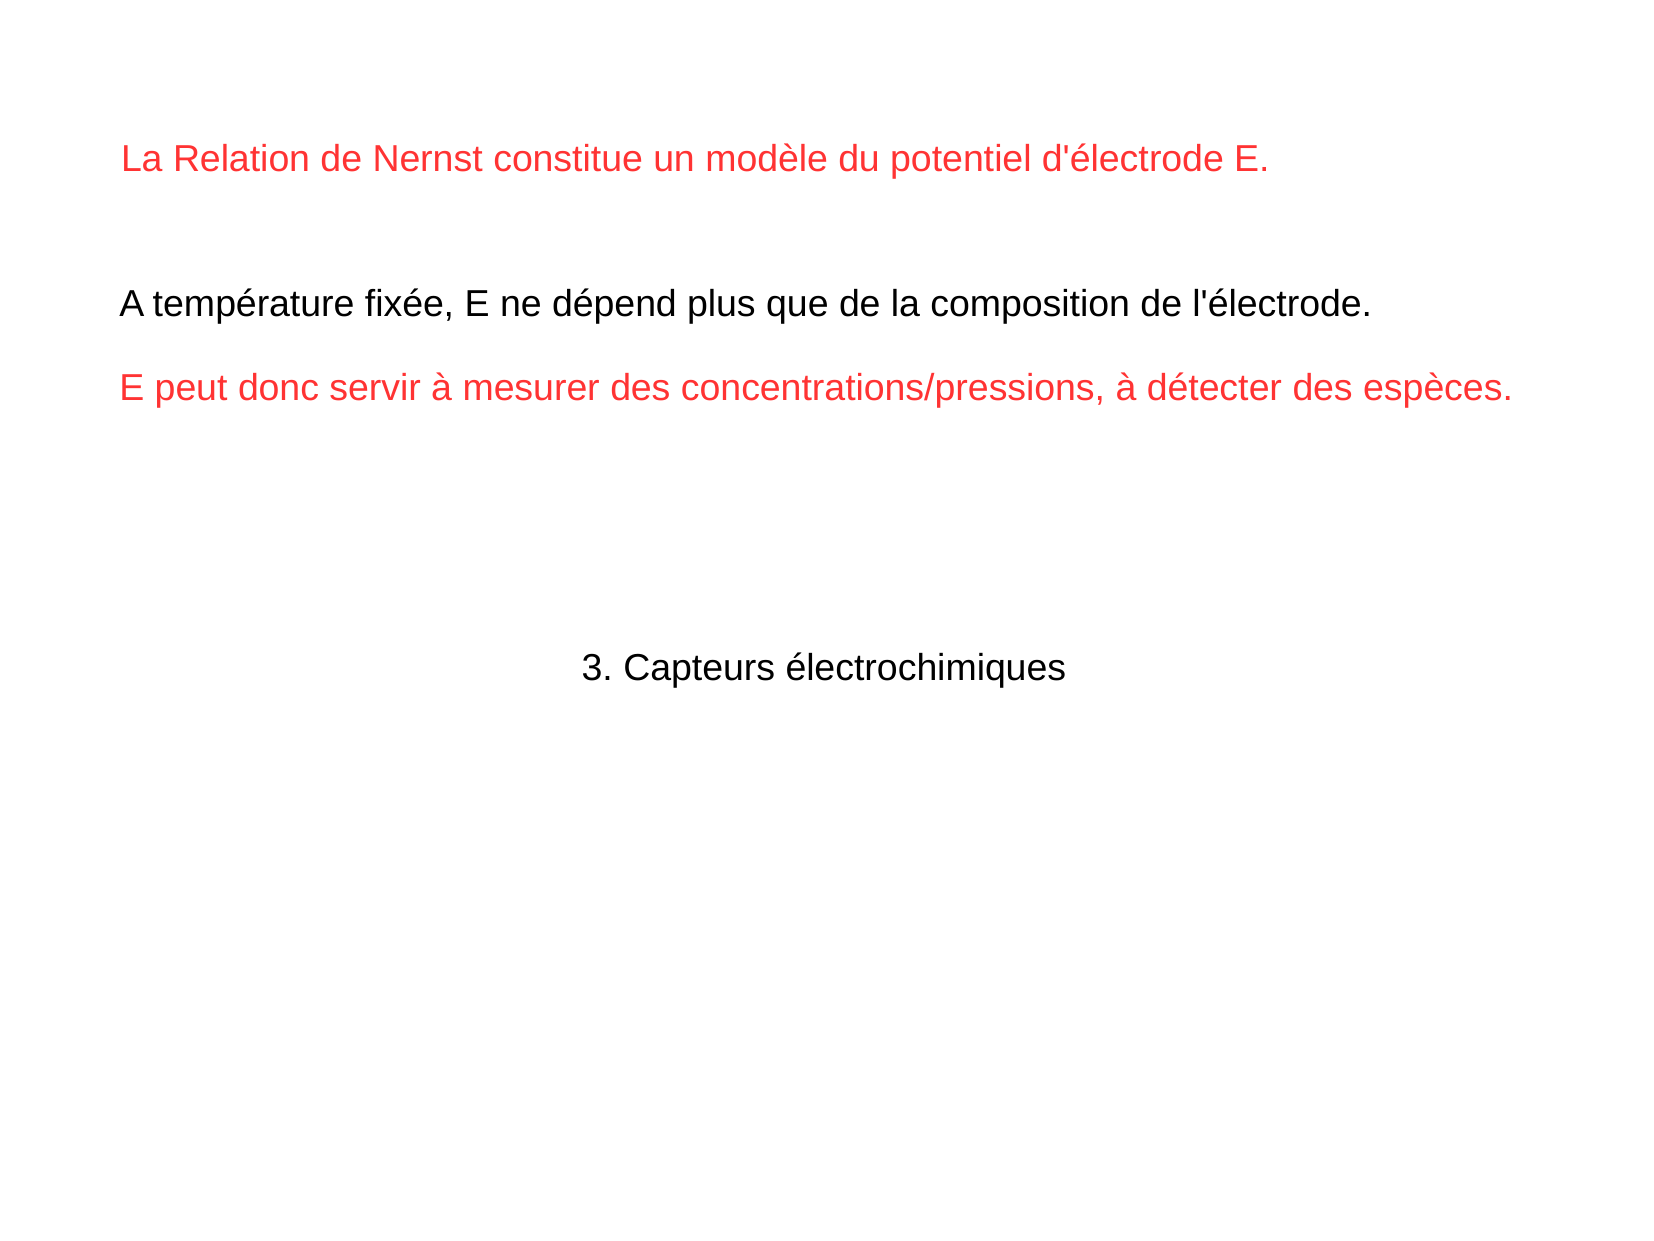

La Relation de Nernst constitue un modèle du potentiel d'électrode E.
A température fixée, E ne dépend plus que de la composition de l'électrode.
E peut donc servir à mesurer des concentrations/pressions, à détecter des espèces.
3. Capteurs électrochimiques